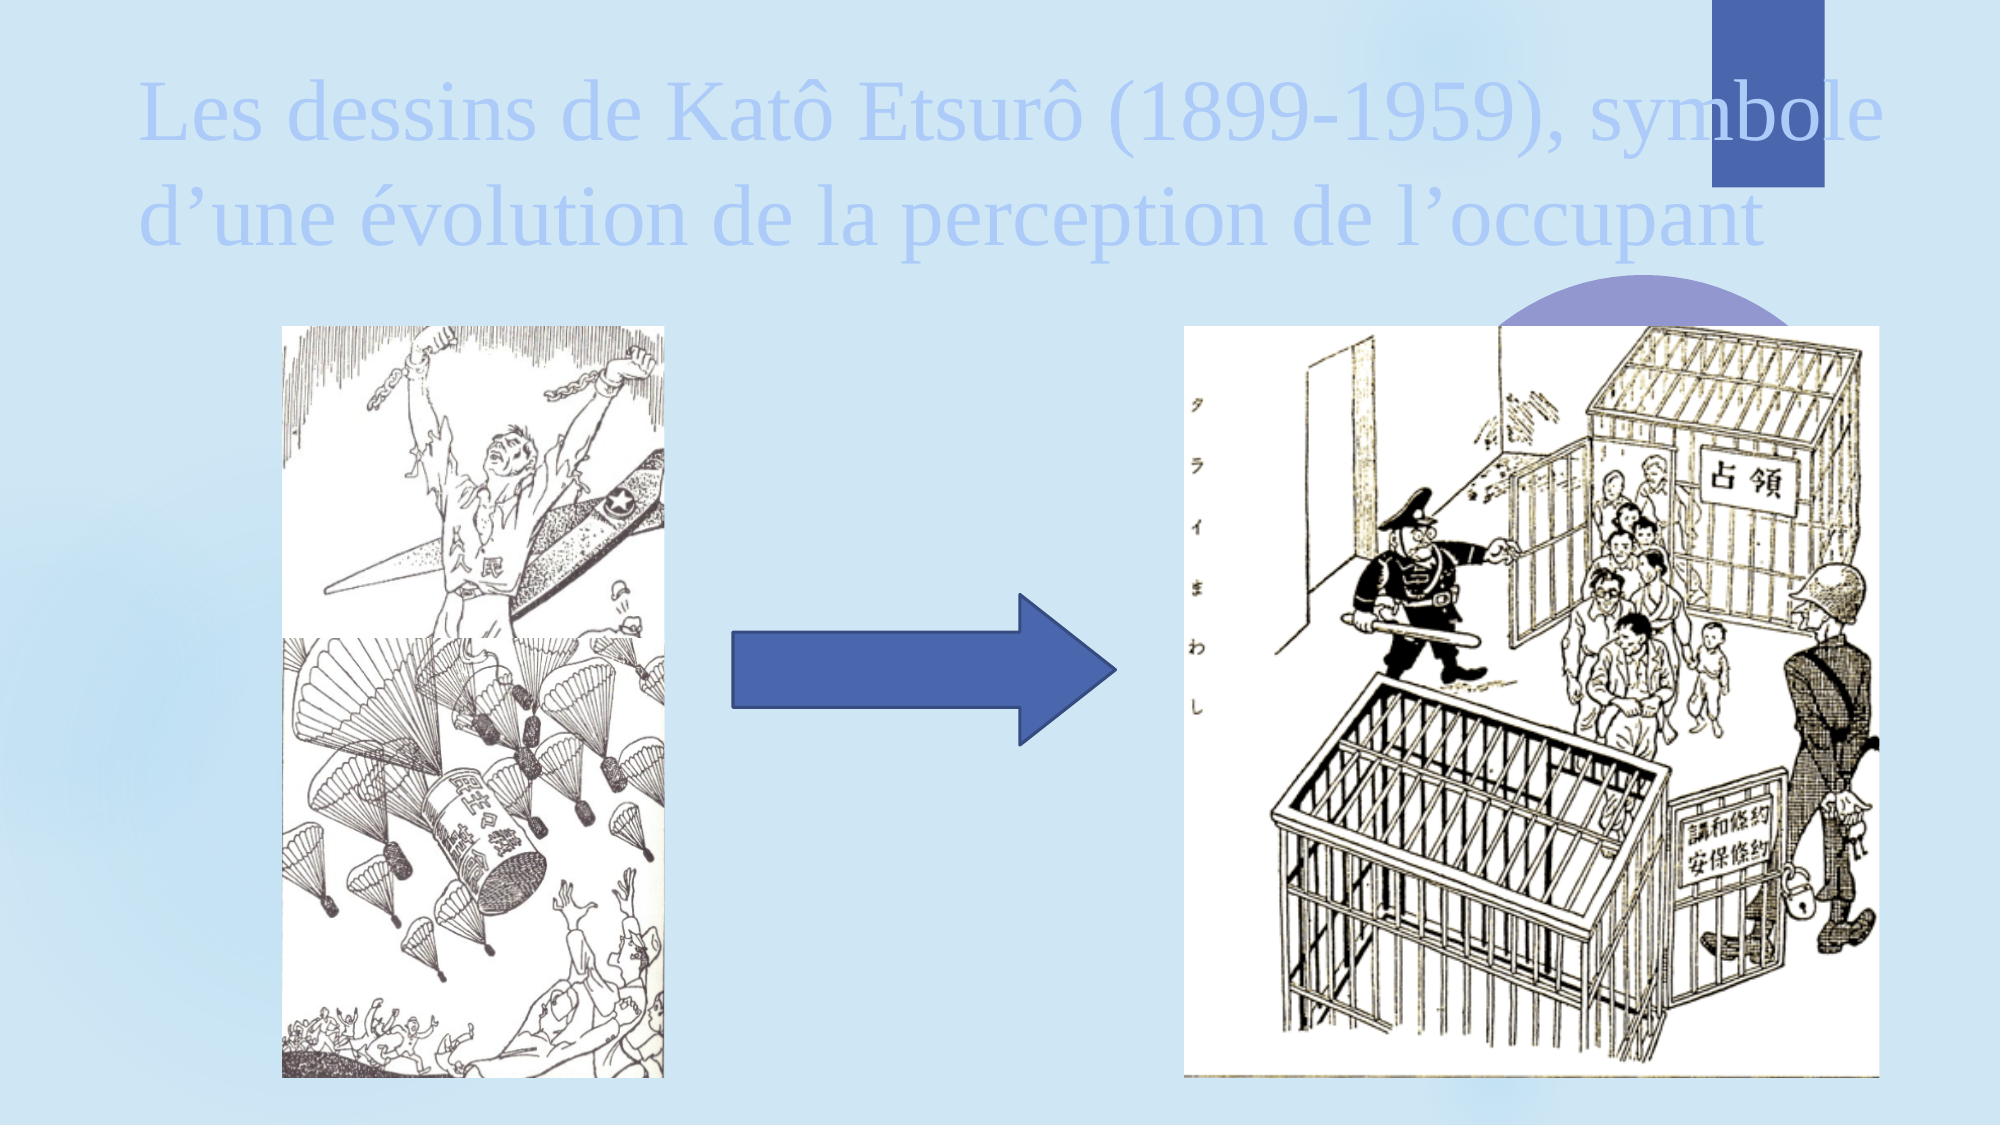

# Les dessins de Katô Etsurô (1899-1959), symbole d’une évolution de la perception de l’occupant